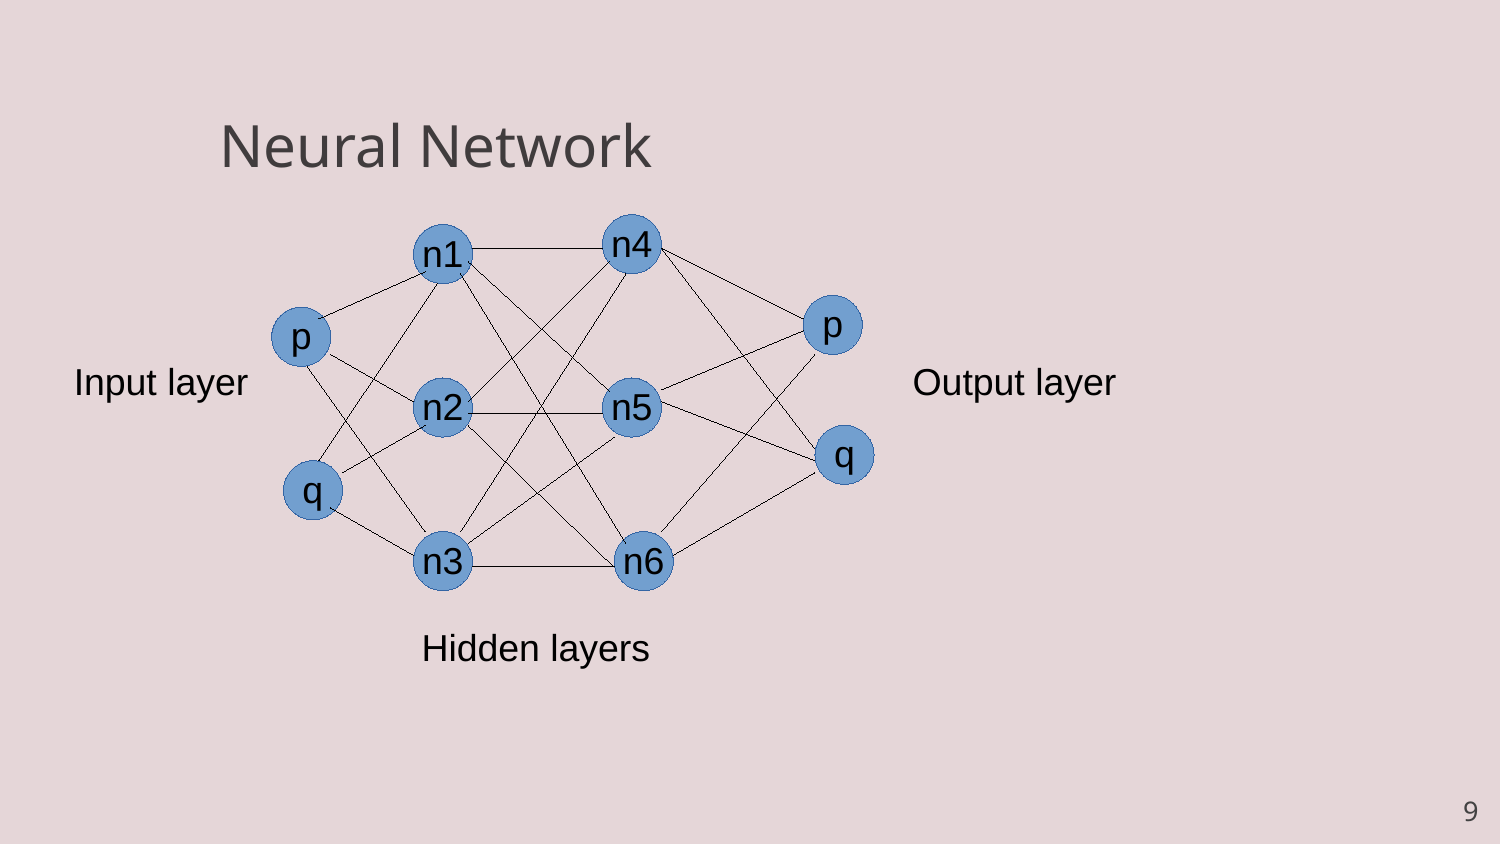

Neural Network
n4
p
p
n1
p
p
p
Input layer
Output layer
n2
n5
q
q
n3
n6
 Hidden layers